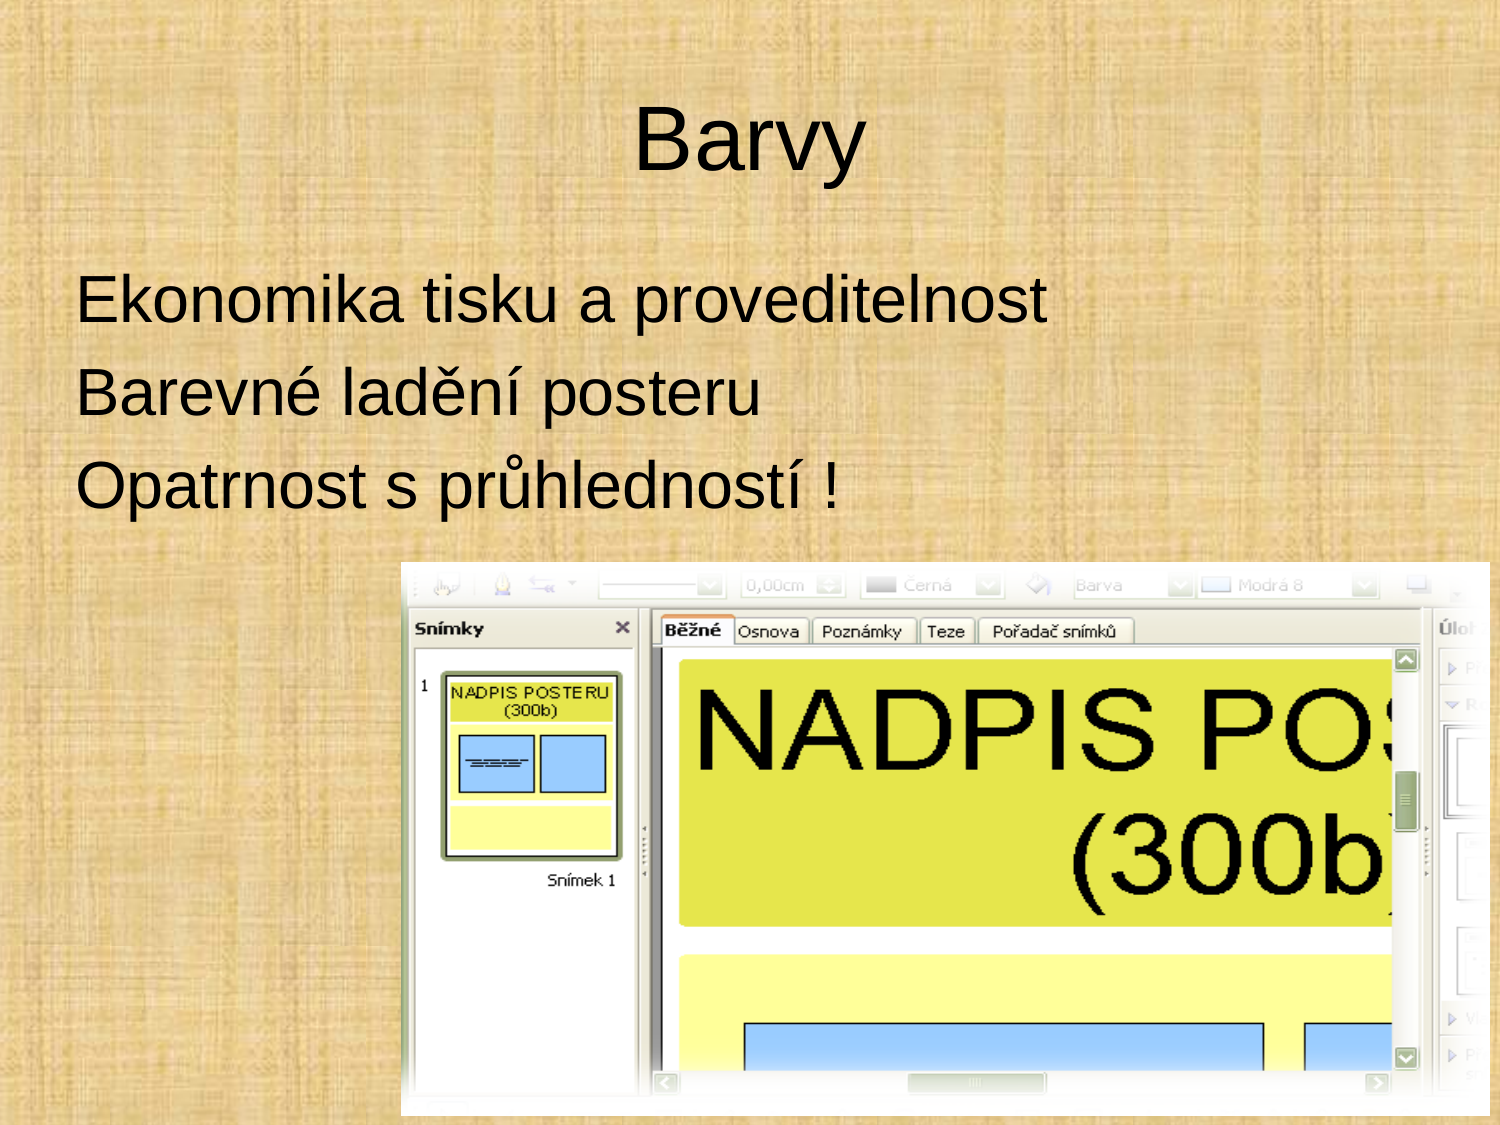

# Barvy
Ekonomika tisku a proveditelnost
Barevné ladění posteru
Opatrnost s průhledností !